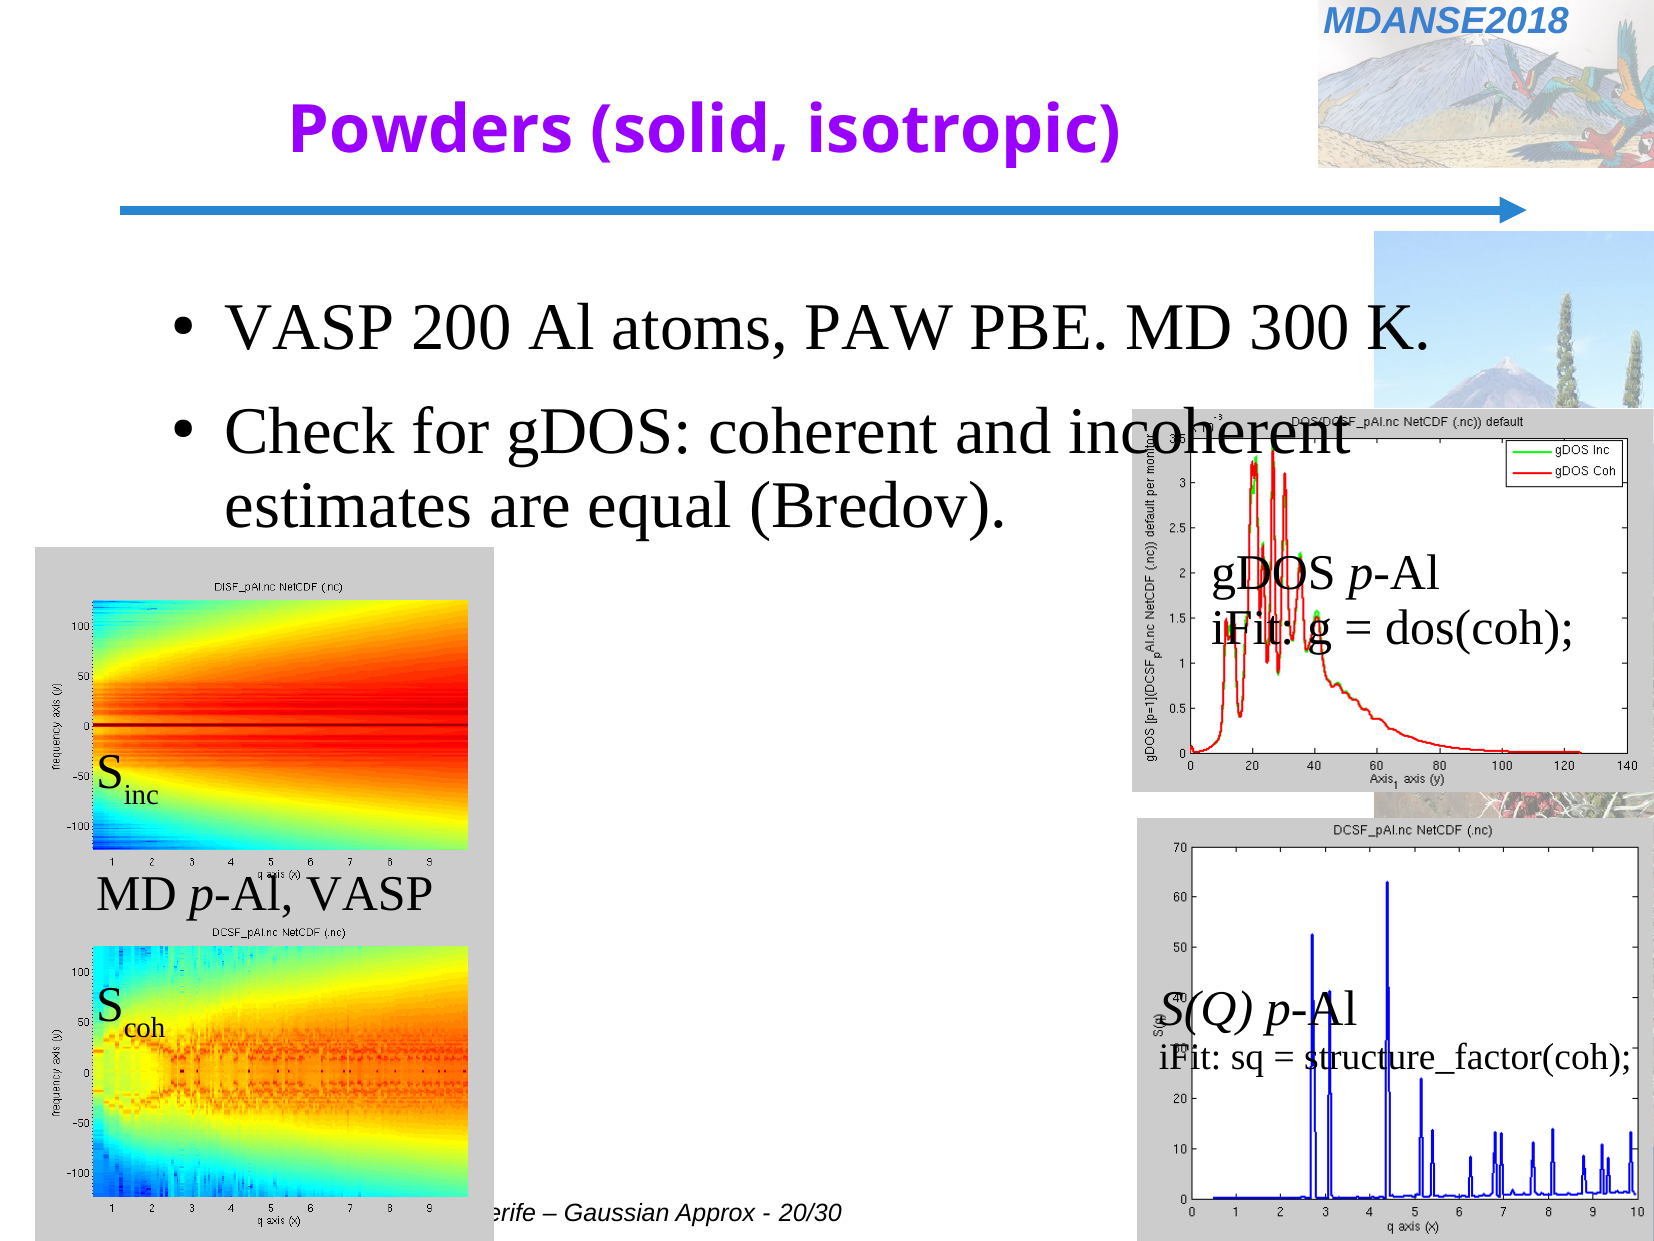

# Powders (solid, isotropic)
VASP 200 Al atoms, PAW PBE. MD 300 K.
Check for gDOS: coherent and incoherent estimates are equal (Bredov).
gDOS p-Al
iFit: g = dos(coh);
Sinc
MD p-Al, VASP
Scoh
S(Q) p-Al
iFit: sq = structure_factor(coh);